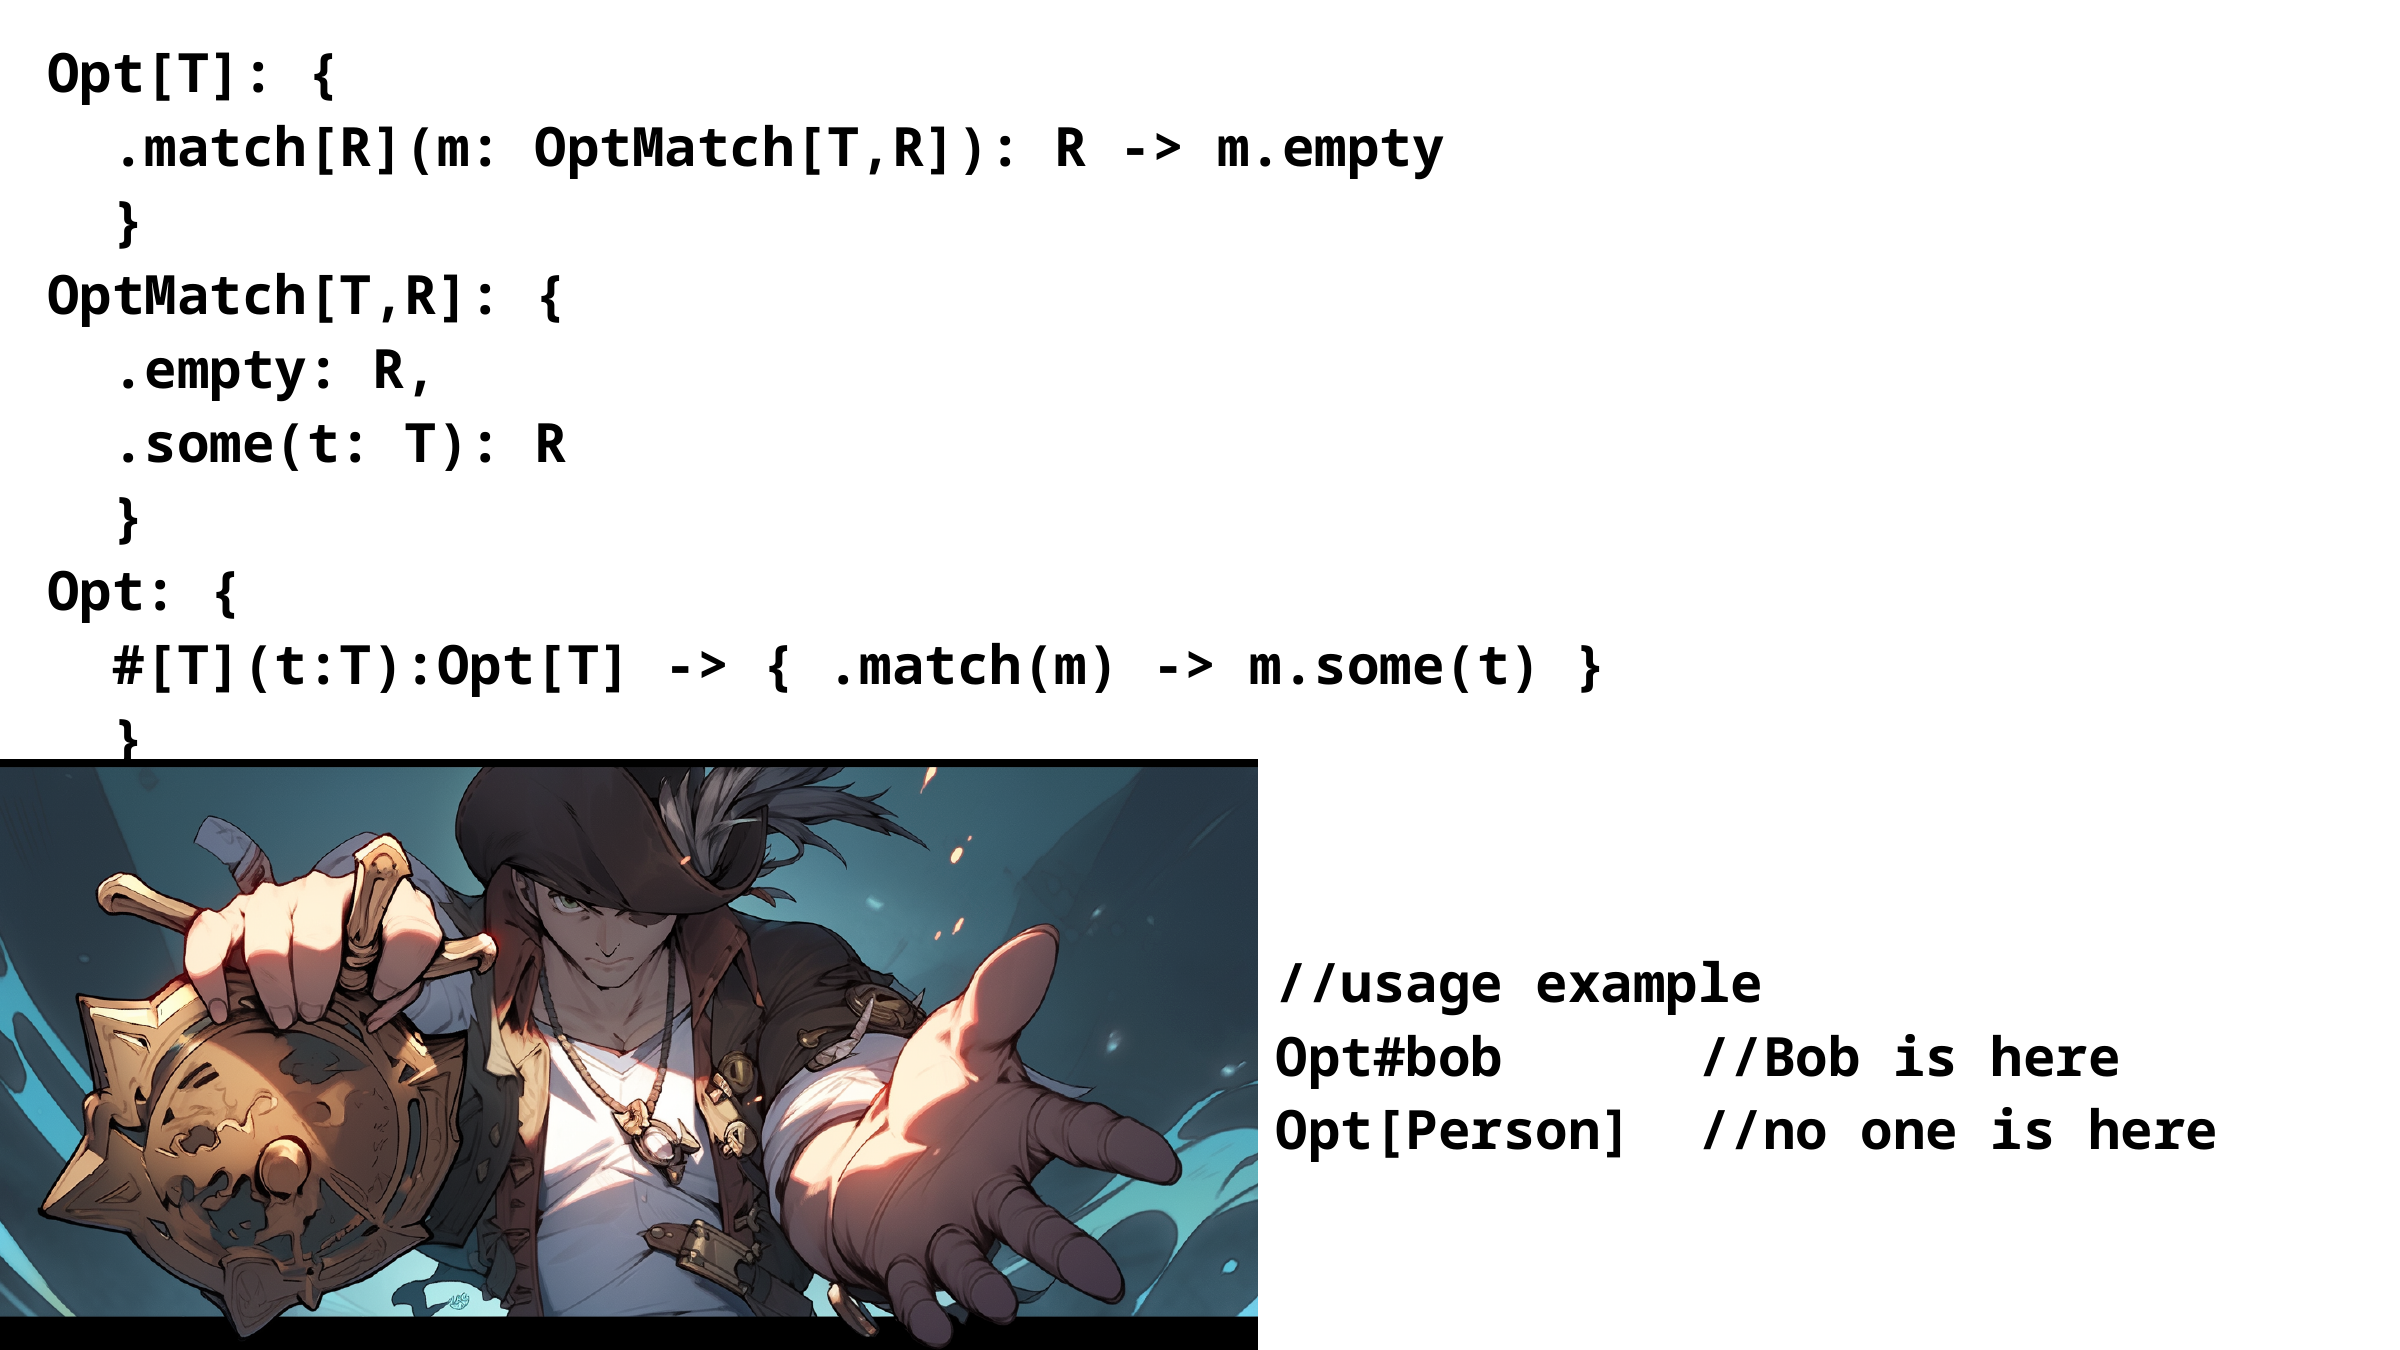

Opt[T]: {
 .match[R](m: OptMatch[T,R]): R -> m.empty
 }
OptMatch[T,R]: {
 .empty: R,
 .some(t: T): R
 }
Opt: {
 #[T](t:T):Opt[T] -> { .match(m) -> m.some(t) }
 }
//usage example
Opt#bob //Bob is here
Opt[Person] //no one is here